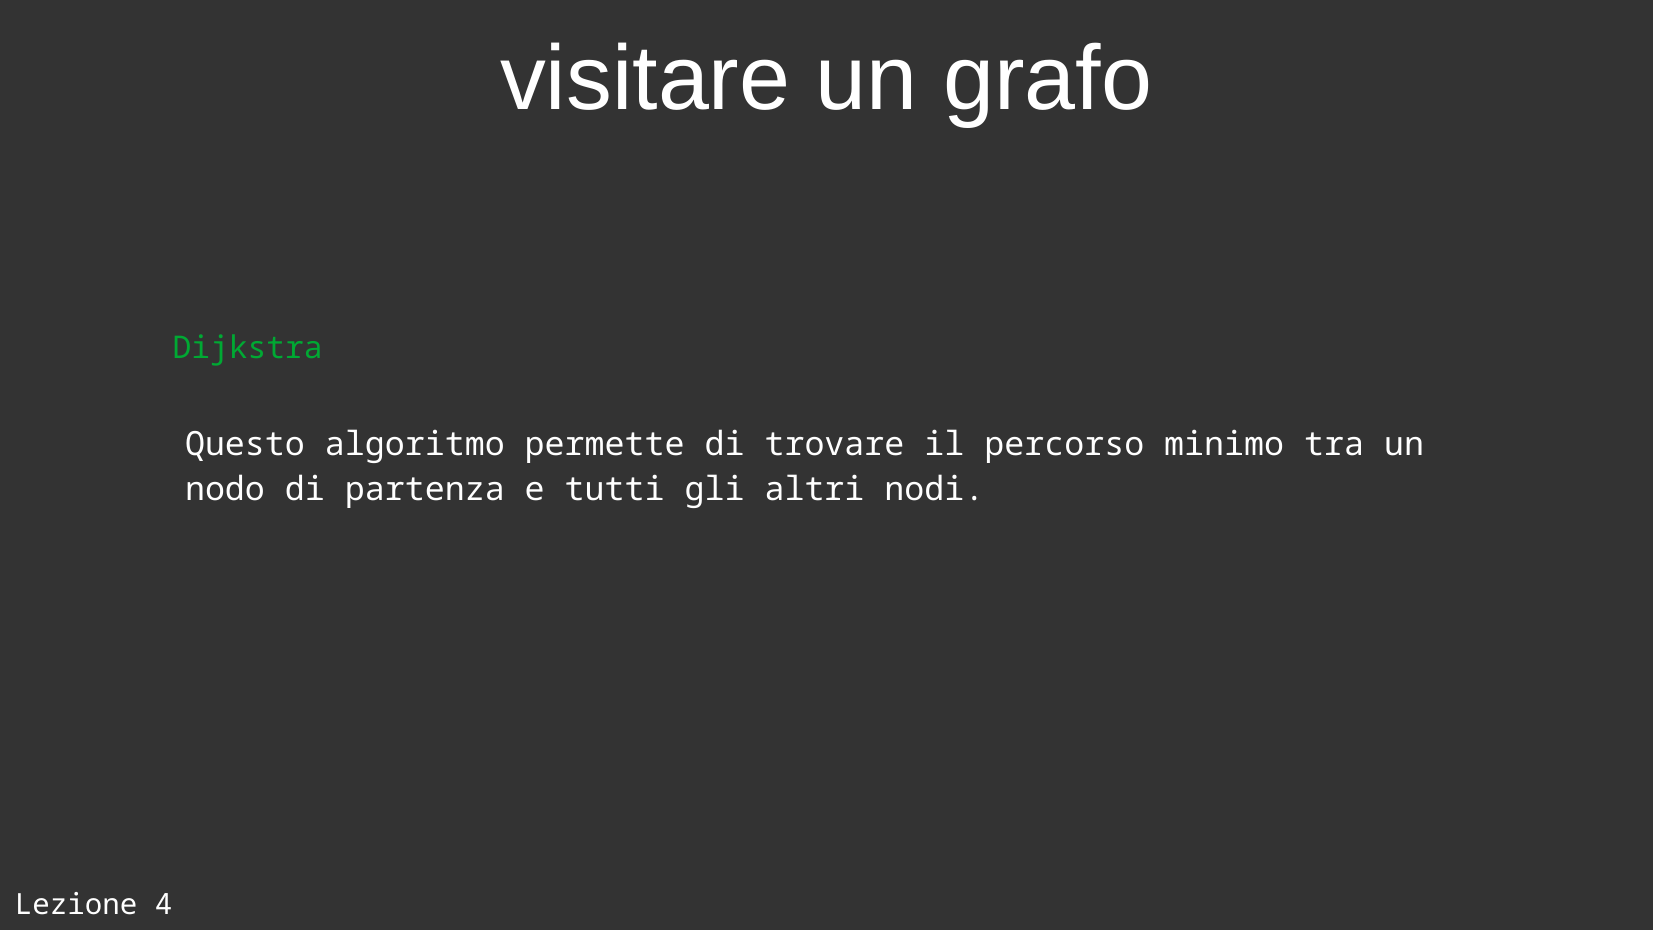

# visitare un grafo
Dijkstra
Questo algoritmo permette di trovare il percorso minimo tra un nodo di partenza e tutti gli altri nodi.
Lezione 4